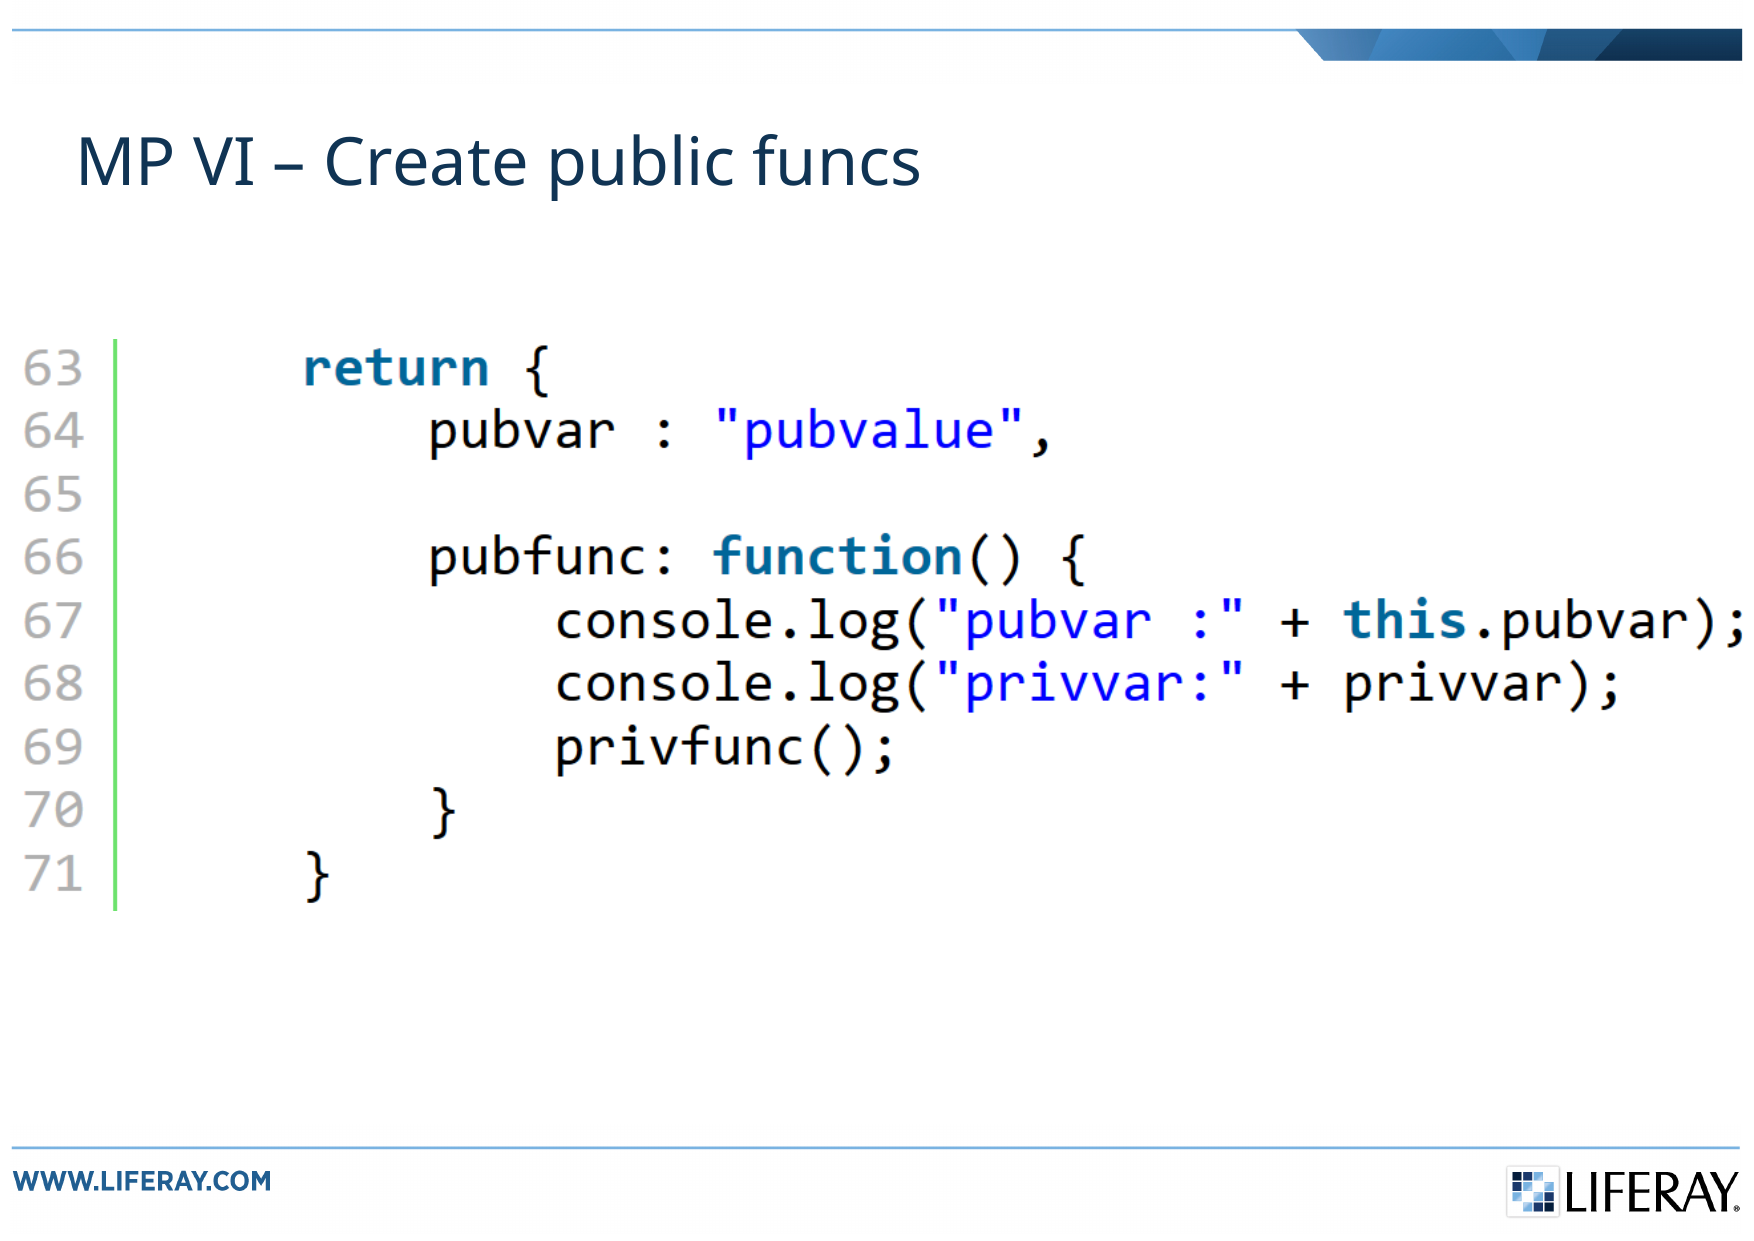

# MP VI – Create public funcs